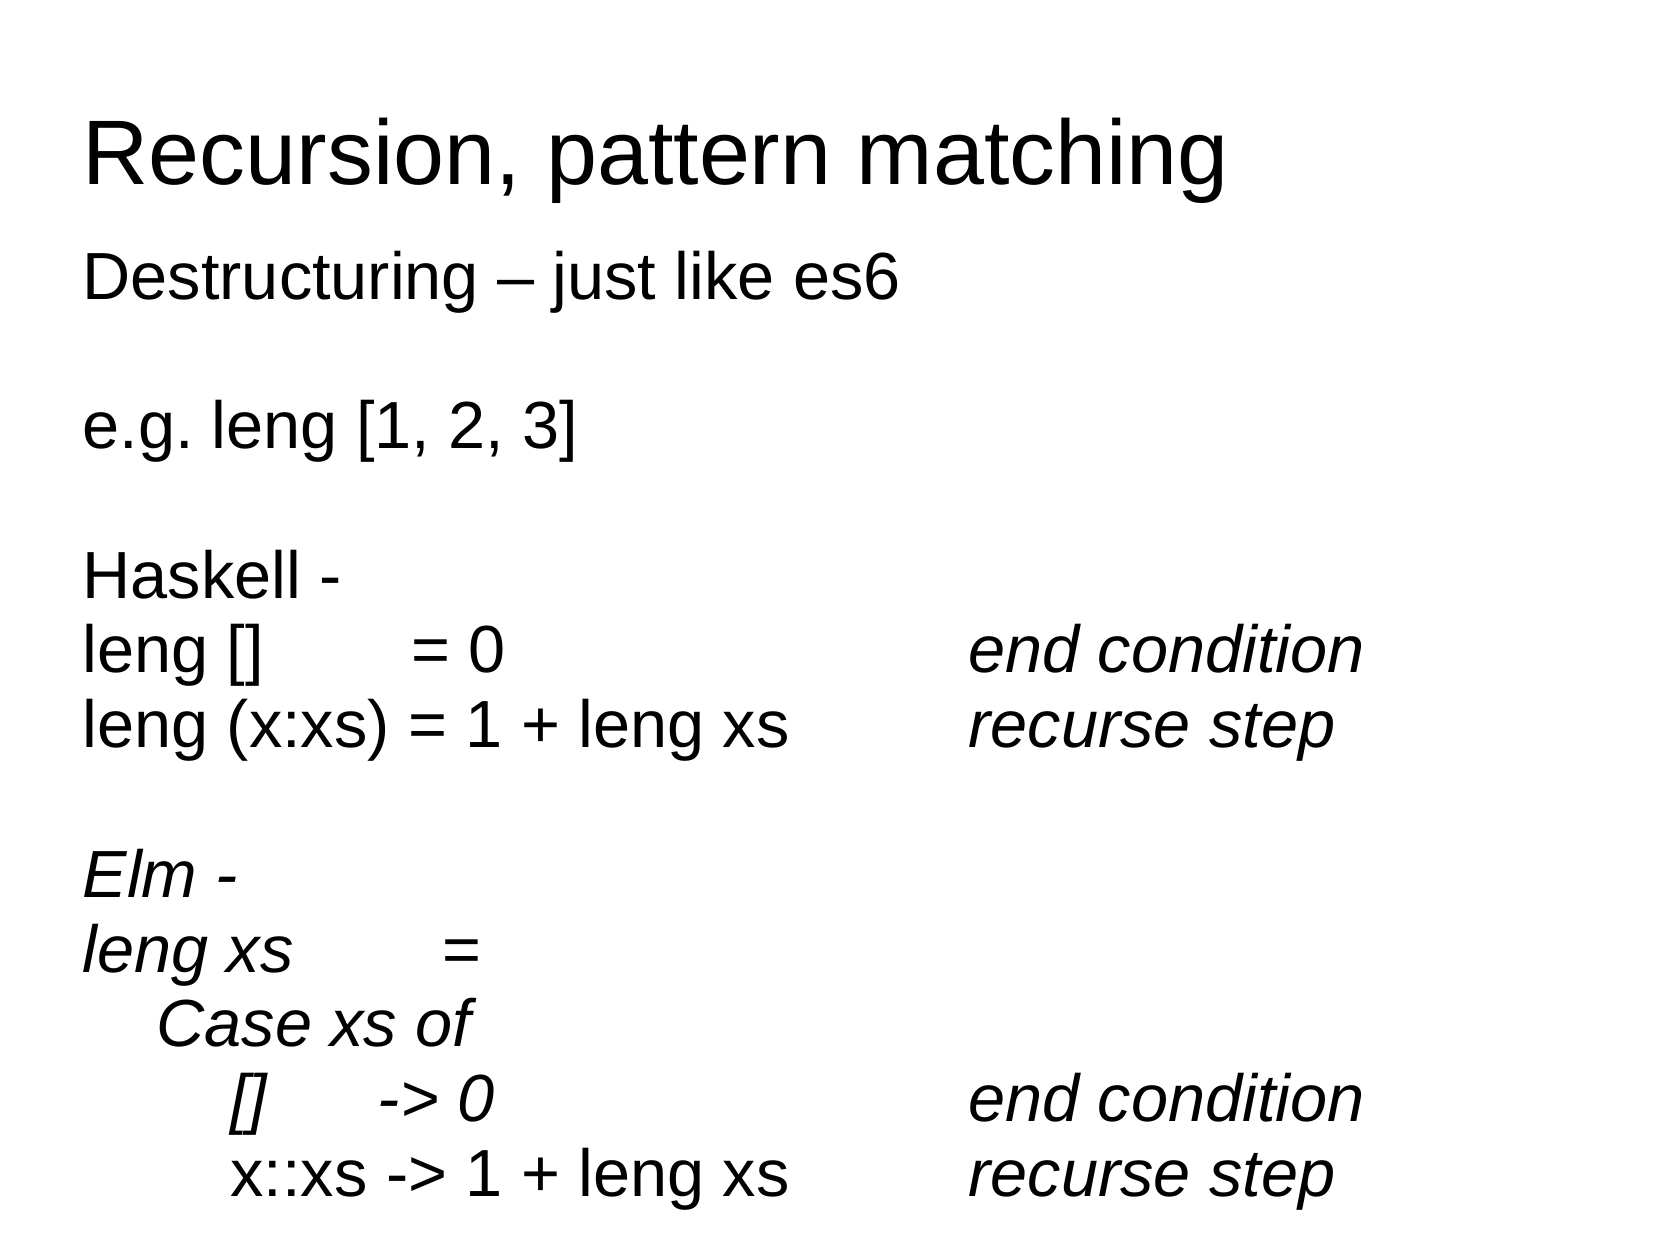

Destructuring – just like es6
e.g. leng [1, 2, 3]
Haskell -
leng [] = 0							end condition
leng (x:xs) = 1 + leng xs 		recurse step
Elm -
leng xs =
	Case xs of
		[]		-> 0							end condition
		x::xs -> 1 + leng xs 		recurse step
# Recursion, pattern matching